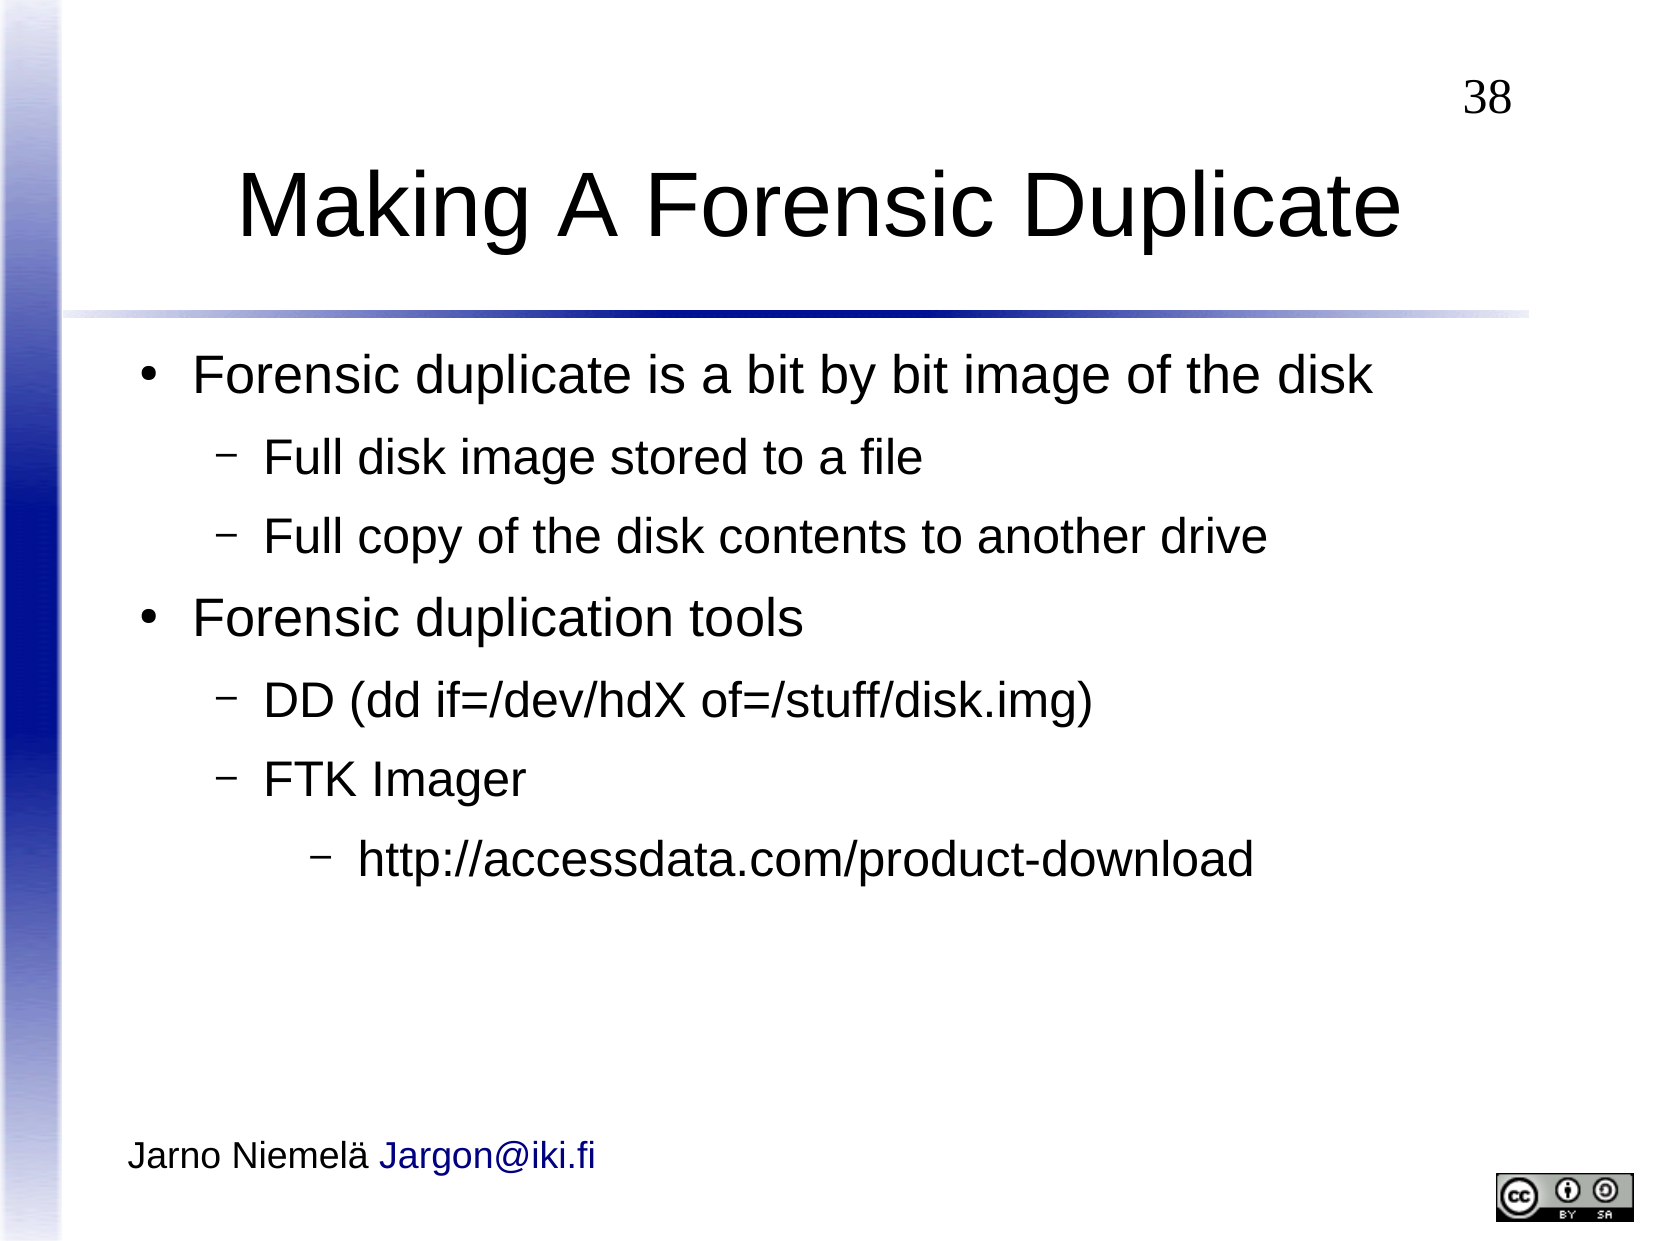

# Making A Forensic Duplicate
Forensic duplicate is a bit by bit image of the disk
Full disk image stored to a file
Full copy of the disk contents to another drive
Forensic duplication tools
DD (dd if=/dev/hdX of=/stuff/disk.img)
FTK Imager
http://accessdata.com/product-download